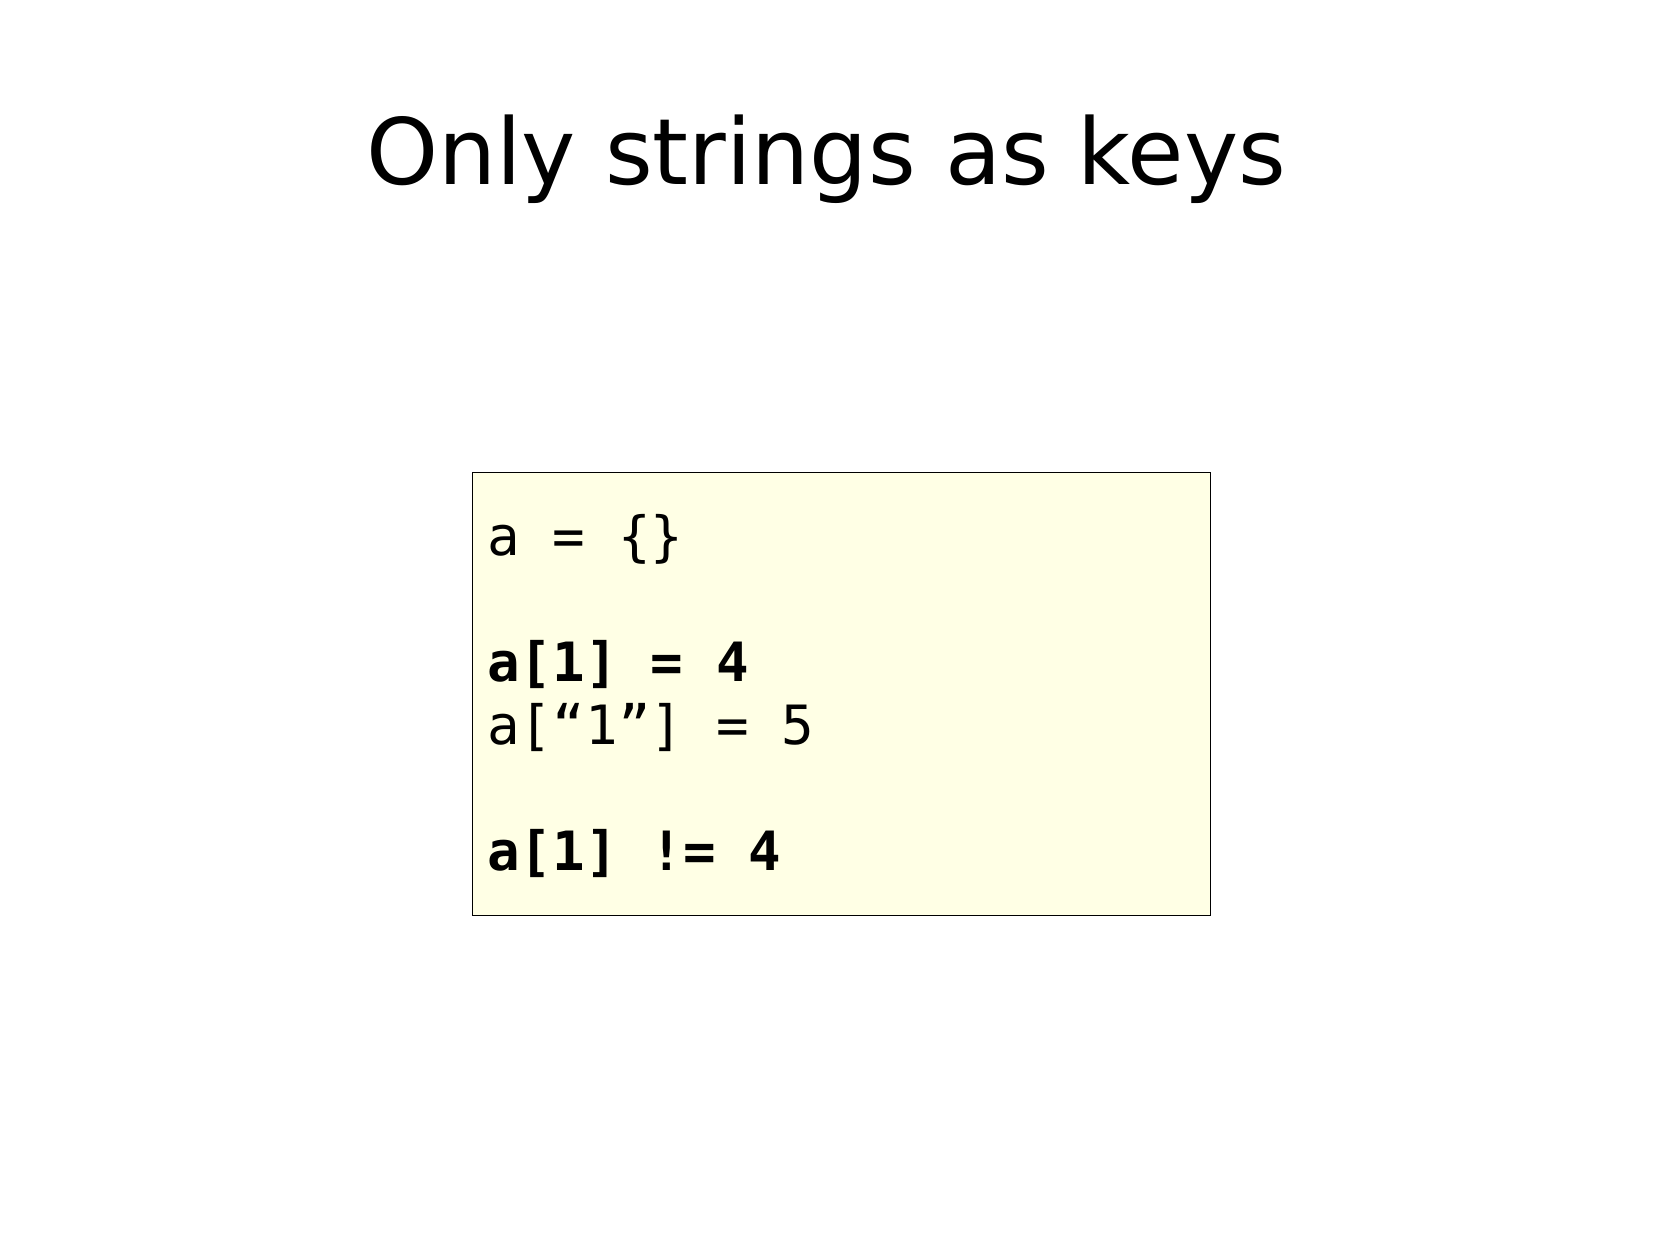

# Only strings as keys
a = {}
a[1] = 4
a[“1”] = 5
a[1] != 4